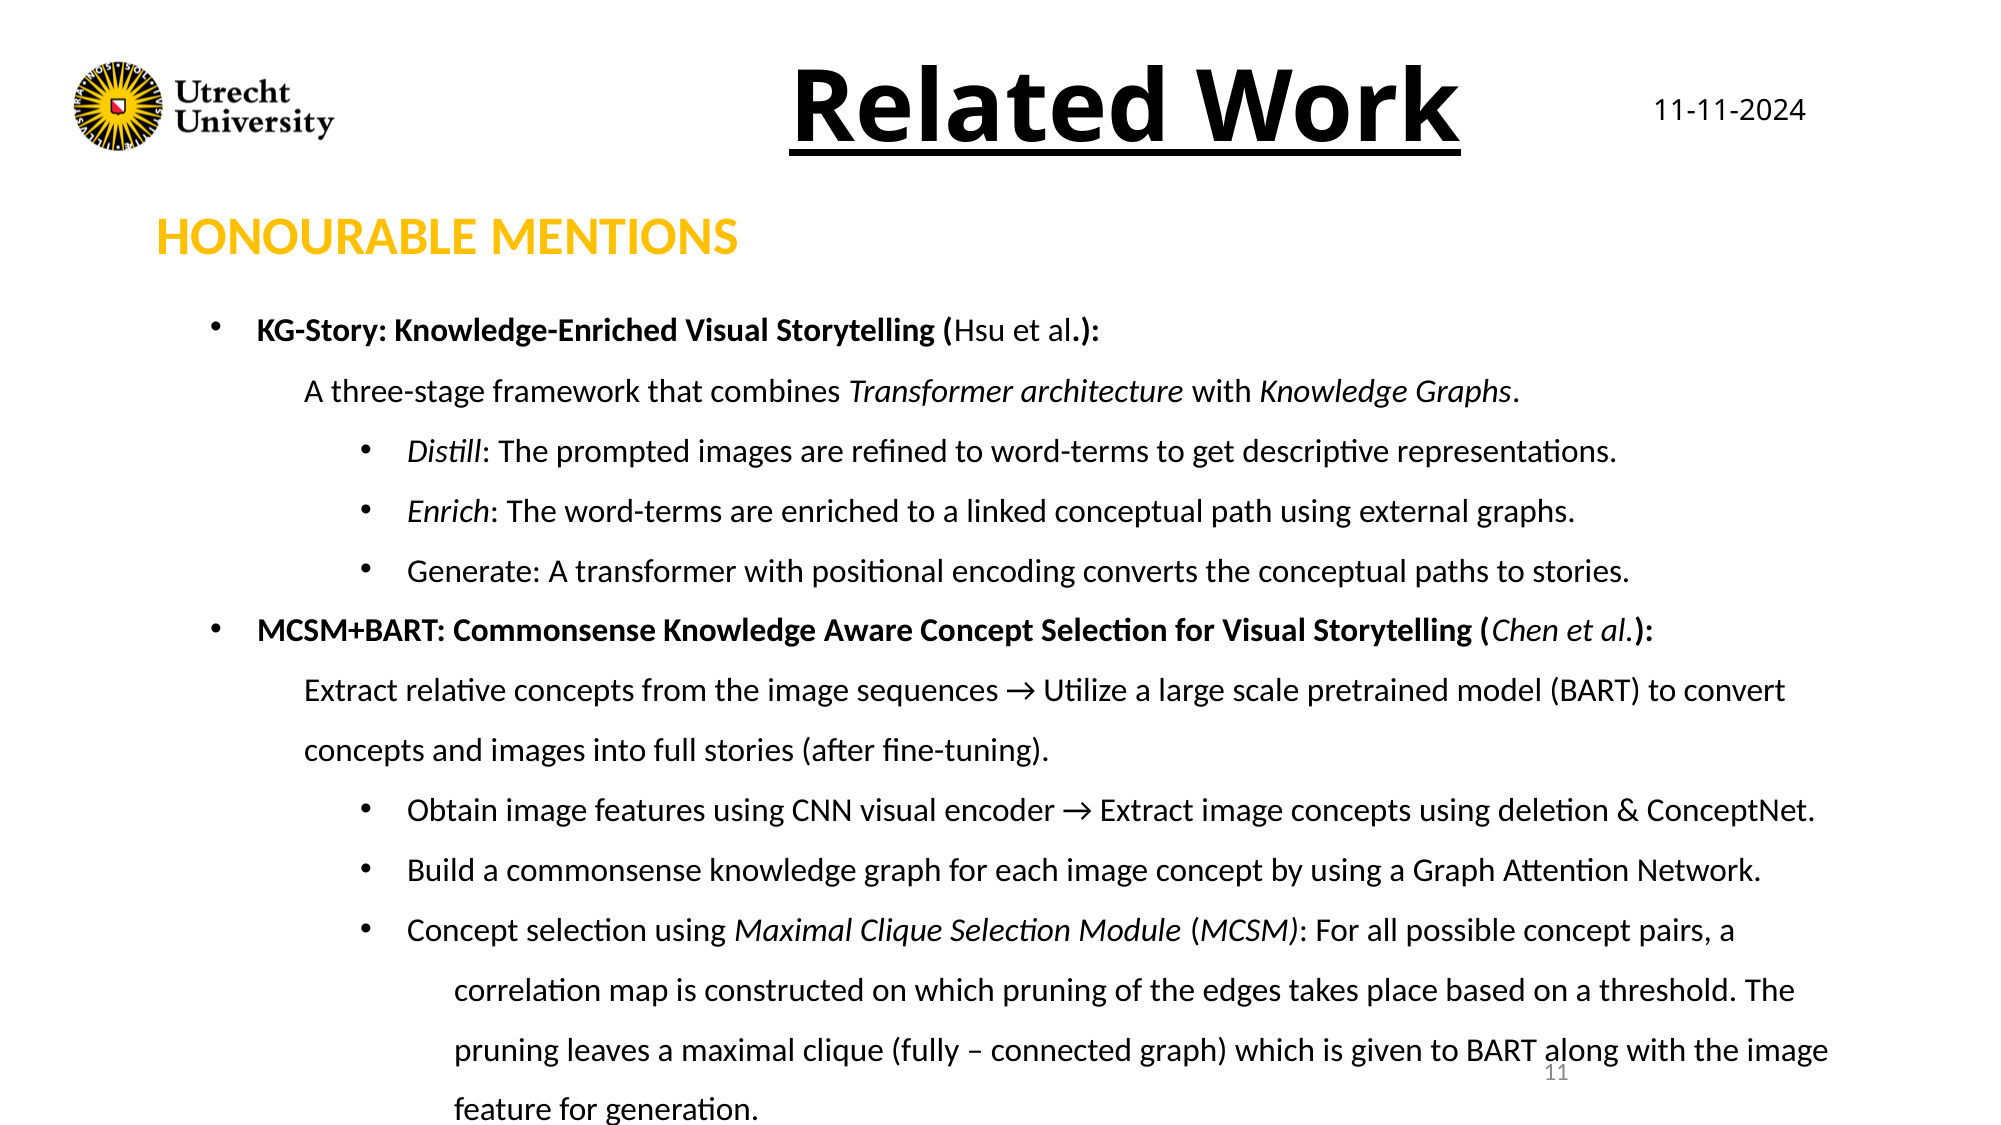

Related Work
11-11-2024
HONOURABLE MENTIONS
KG-Story: Knowledge-Enriched Visual Storytelling (Hsu et al.):
A three-stage framework that combines Transformer architecture with Knowledge Graphs.
Distill: The prompted images are refined to word-terms to get descriptive representations.
Enrich: The word-terms are enriched to a linked conceptual path using external graphs.
Generate: A transformer with positional encoding converts the conceptual paths to stories.
MCSM+BART: Commonsense Knowledge Aware Concept Selection for Visual Storytelling (Chen et al.):
Extract relative concepts from the image sequences → Utilize a large scale pretrained model (BART) to convert concepts and images into full stories (after fine-tuning).
Obtain image features using CNN visual encoder → Extract image concepts using deletion & ConceptNet.
Build a commonsense knowledge graph for each image concept by using a Graph Attention Network.
Concept selection using Maximal Clique Selection Module (MCSM): For all possible concept pairs, a correlation map is constructed on which pruning of the edges takes place based on a threshold. The pruning leaves a maximal clique (fully – connected graph) which is given to BART along with the image feature for generation.
1